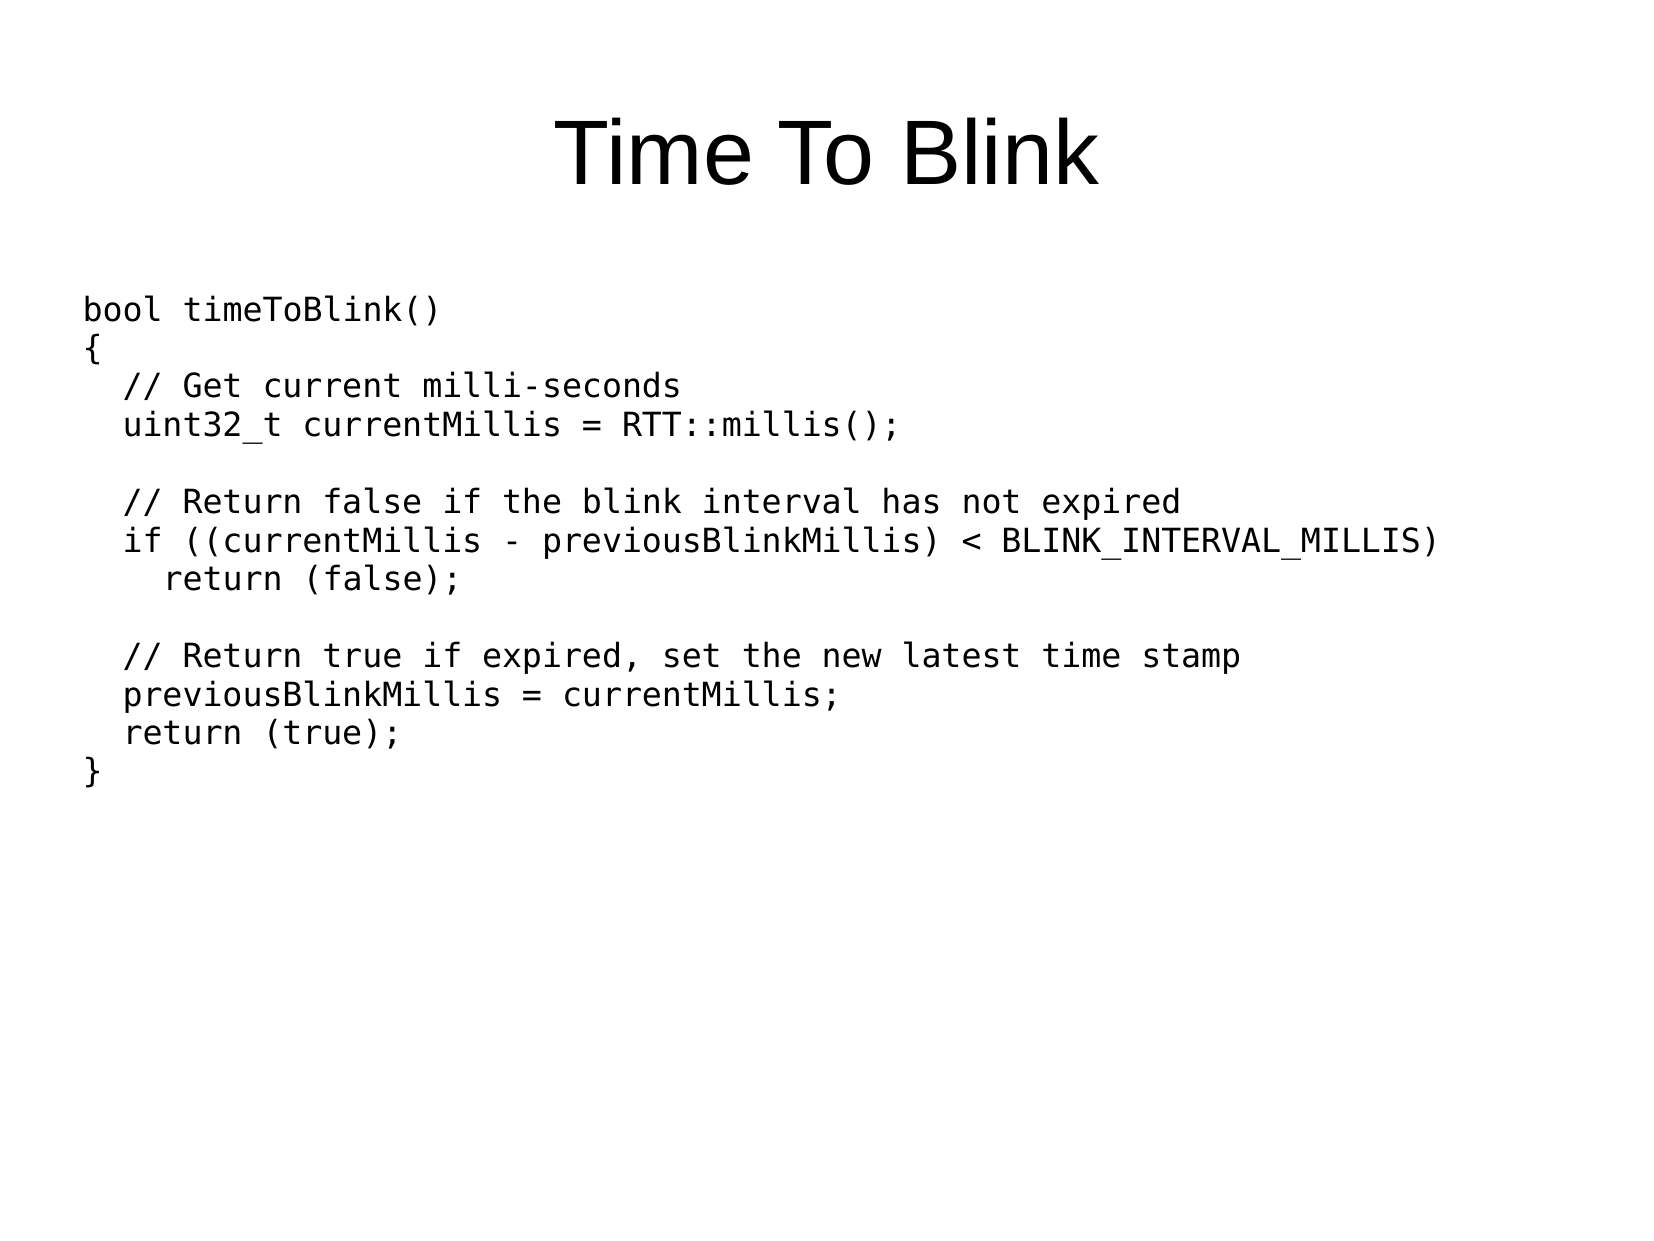

# Time To Blink
bool timeToBlink()
{
 // Get current milli-seconds
 uint32_t currentMillis = RTT::millis();
 // Return false if the blink interval has not expired
 if ((currentMillis - previousBlinkMillis) < BLINK_INTERVAL_MILLIS)
 return (false);
 // Return true if expired, set the new latest time stamp
 previousBlinkMillis = currentMillis;
 return (true);
}